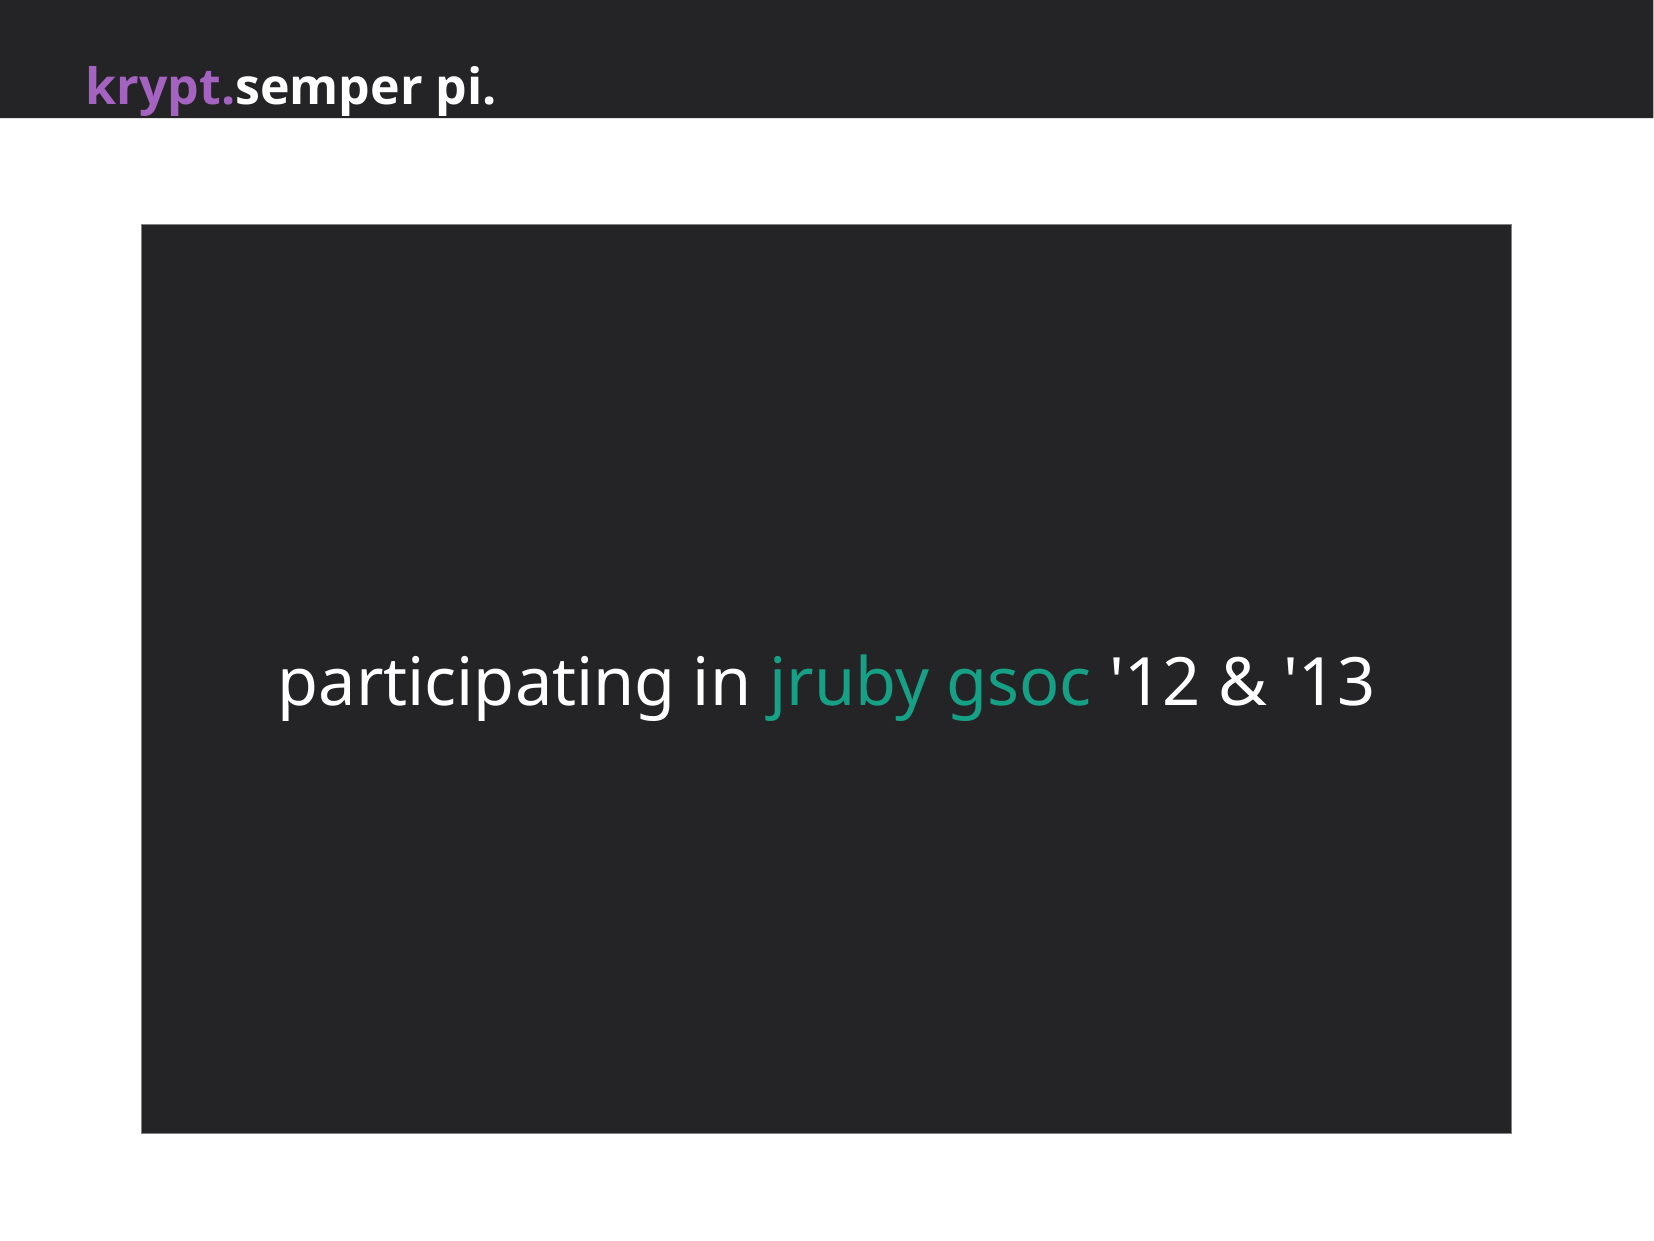

krypt.semper pi.
participating in jruby gsoc '12 & '13
krypt first of all is a framework